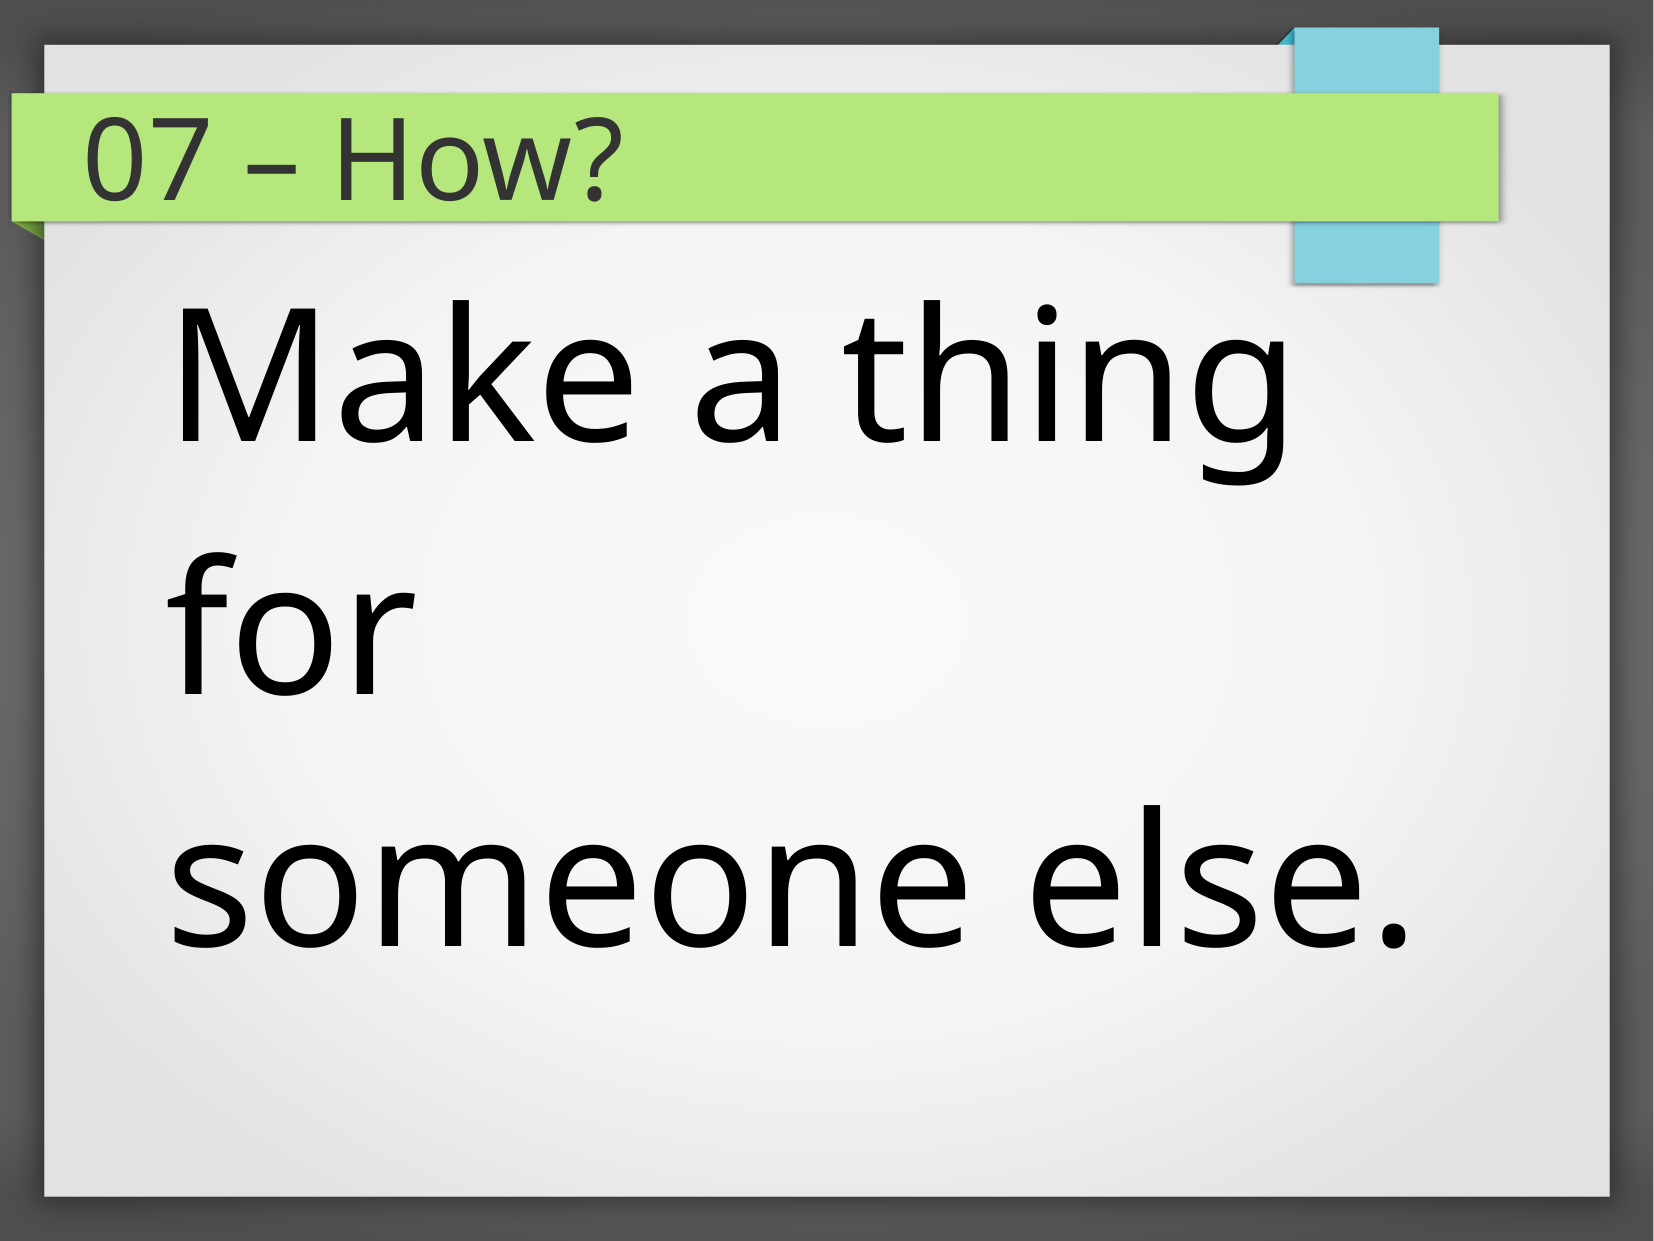

# 07 – How?
Make a thing for
someone else.